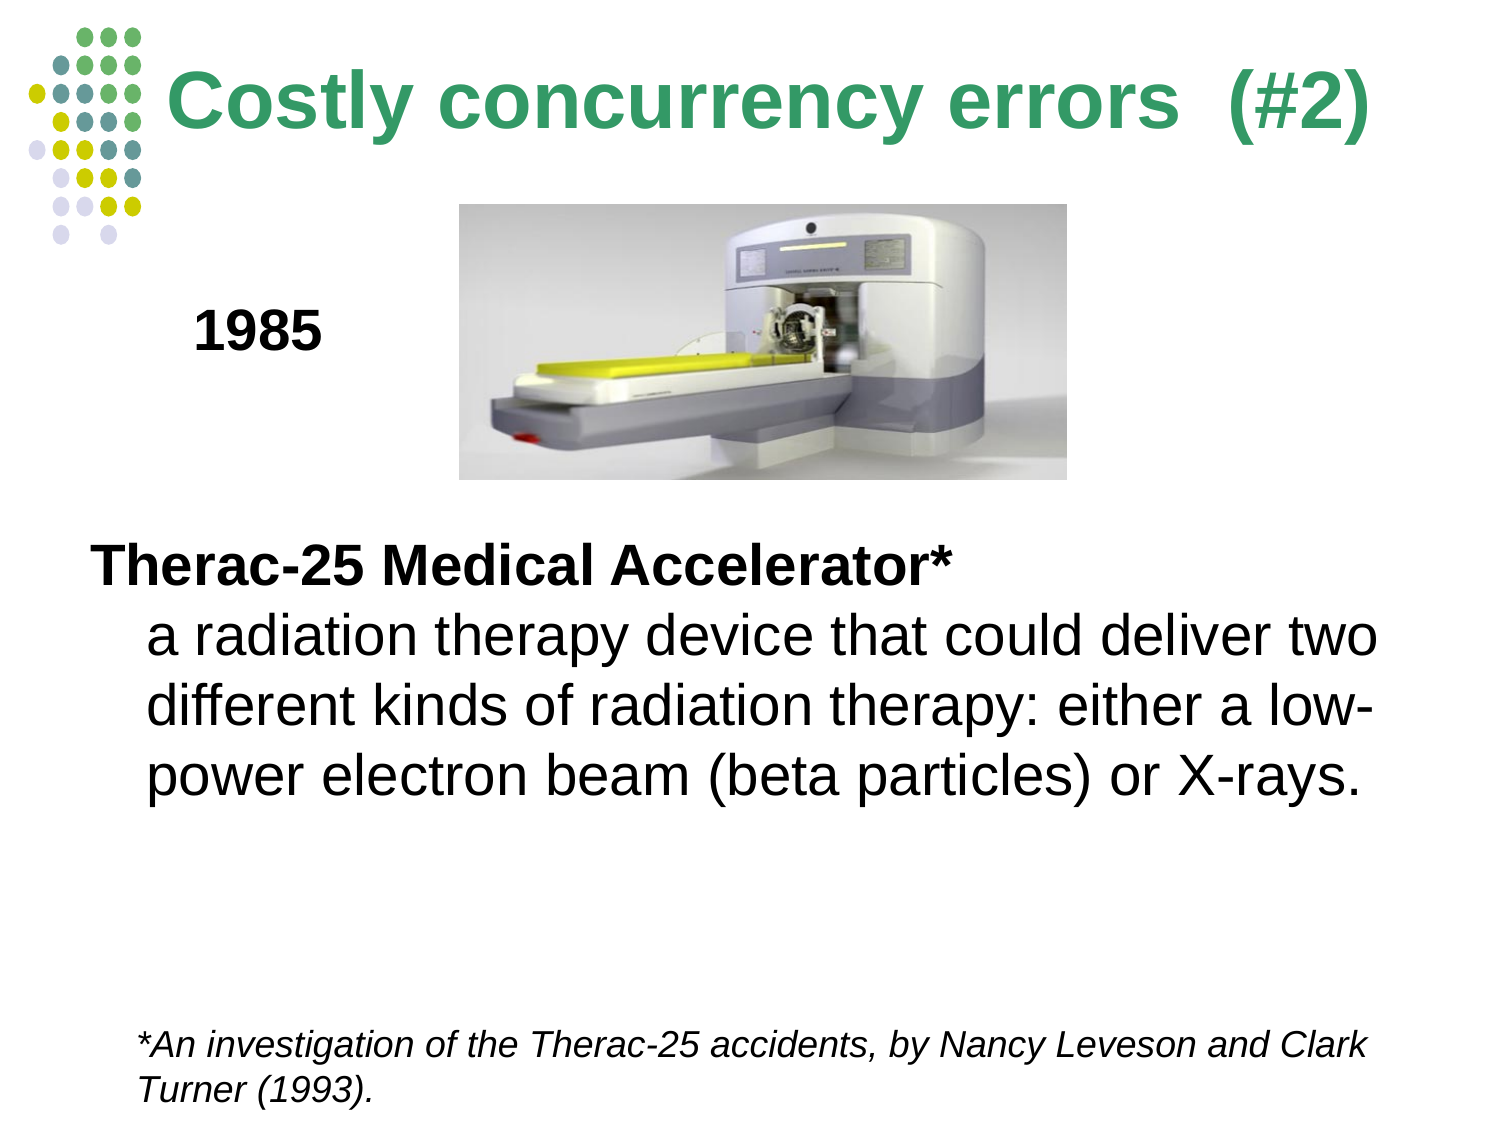

# Costly concurrency errors (#2)
1985
Therac-25 Medical Accelerator*
a radiation therapy device that could deliver two different kinds of radiation therapy: either a low-power electron beam (beta particles) or X-rays.
*An investigation of the Therac-25 accidents, by Nancy Leveson and Clark Turner (1993).